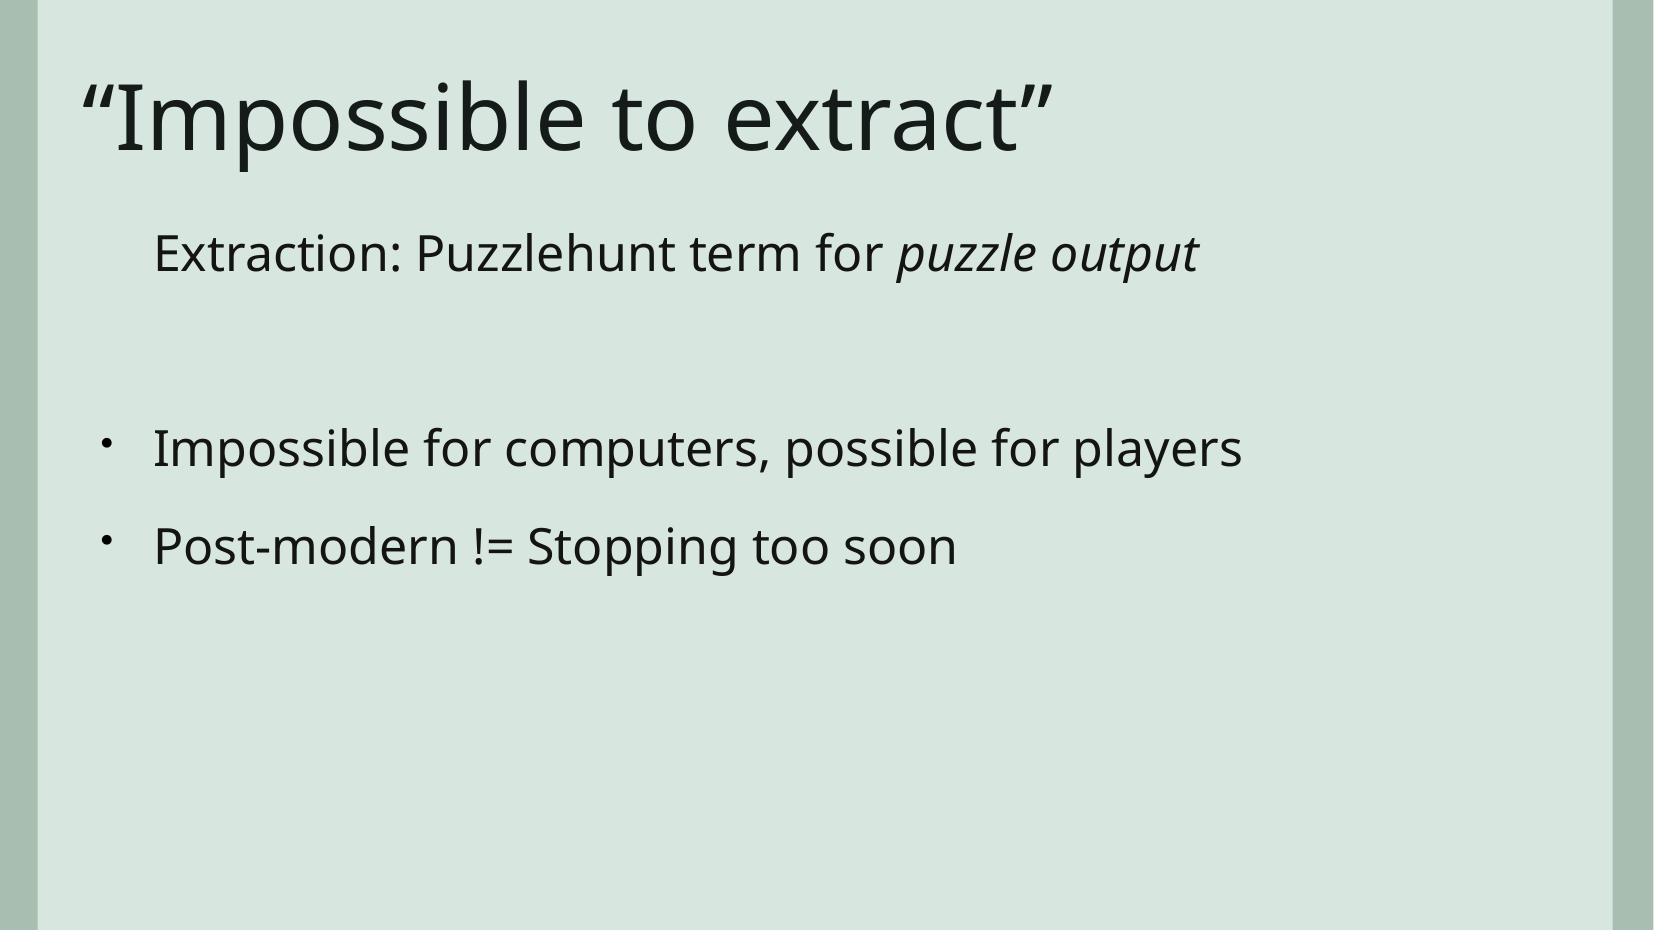

# “Impossible to extract”
Extraction: Puzzlehunt term for puzzle output
Impossible for computers, possible for players
Post-modern != Stopping too soon